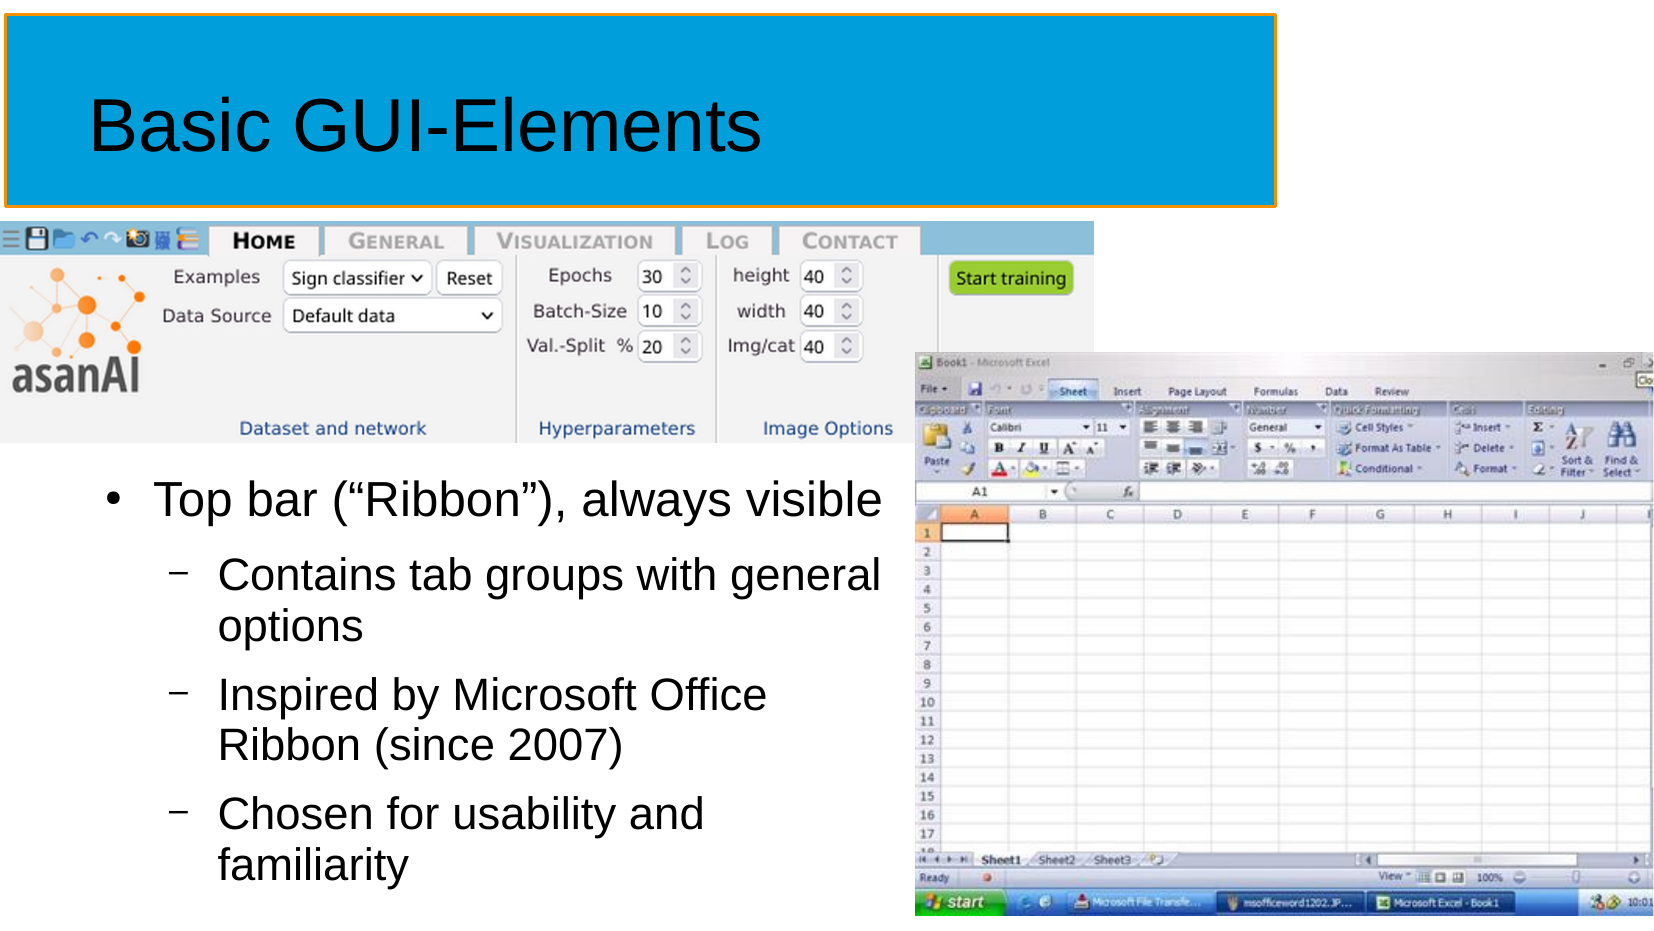

# Basic GUI-Elements
Top bar (“Ribbon”), always visible
Contains tab groups with general options
Inspired by Microsoft Office Ribbon (since 2007)
Chosen for usability and familiarity